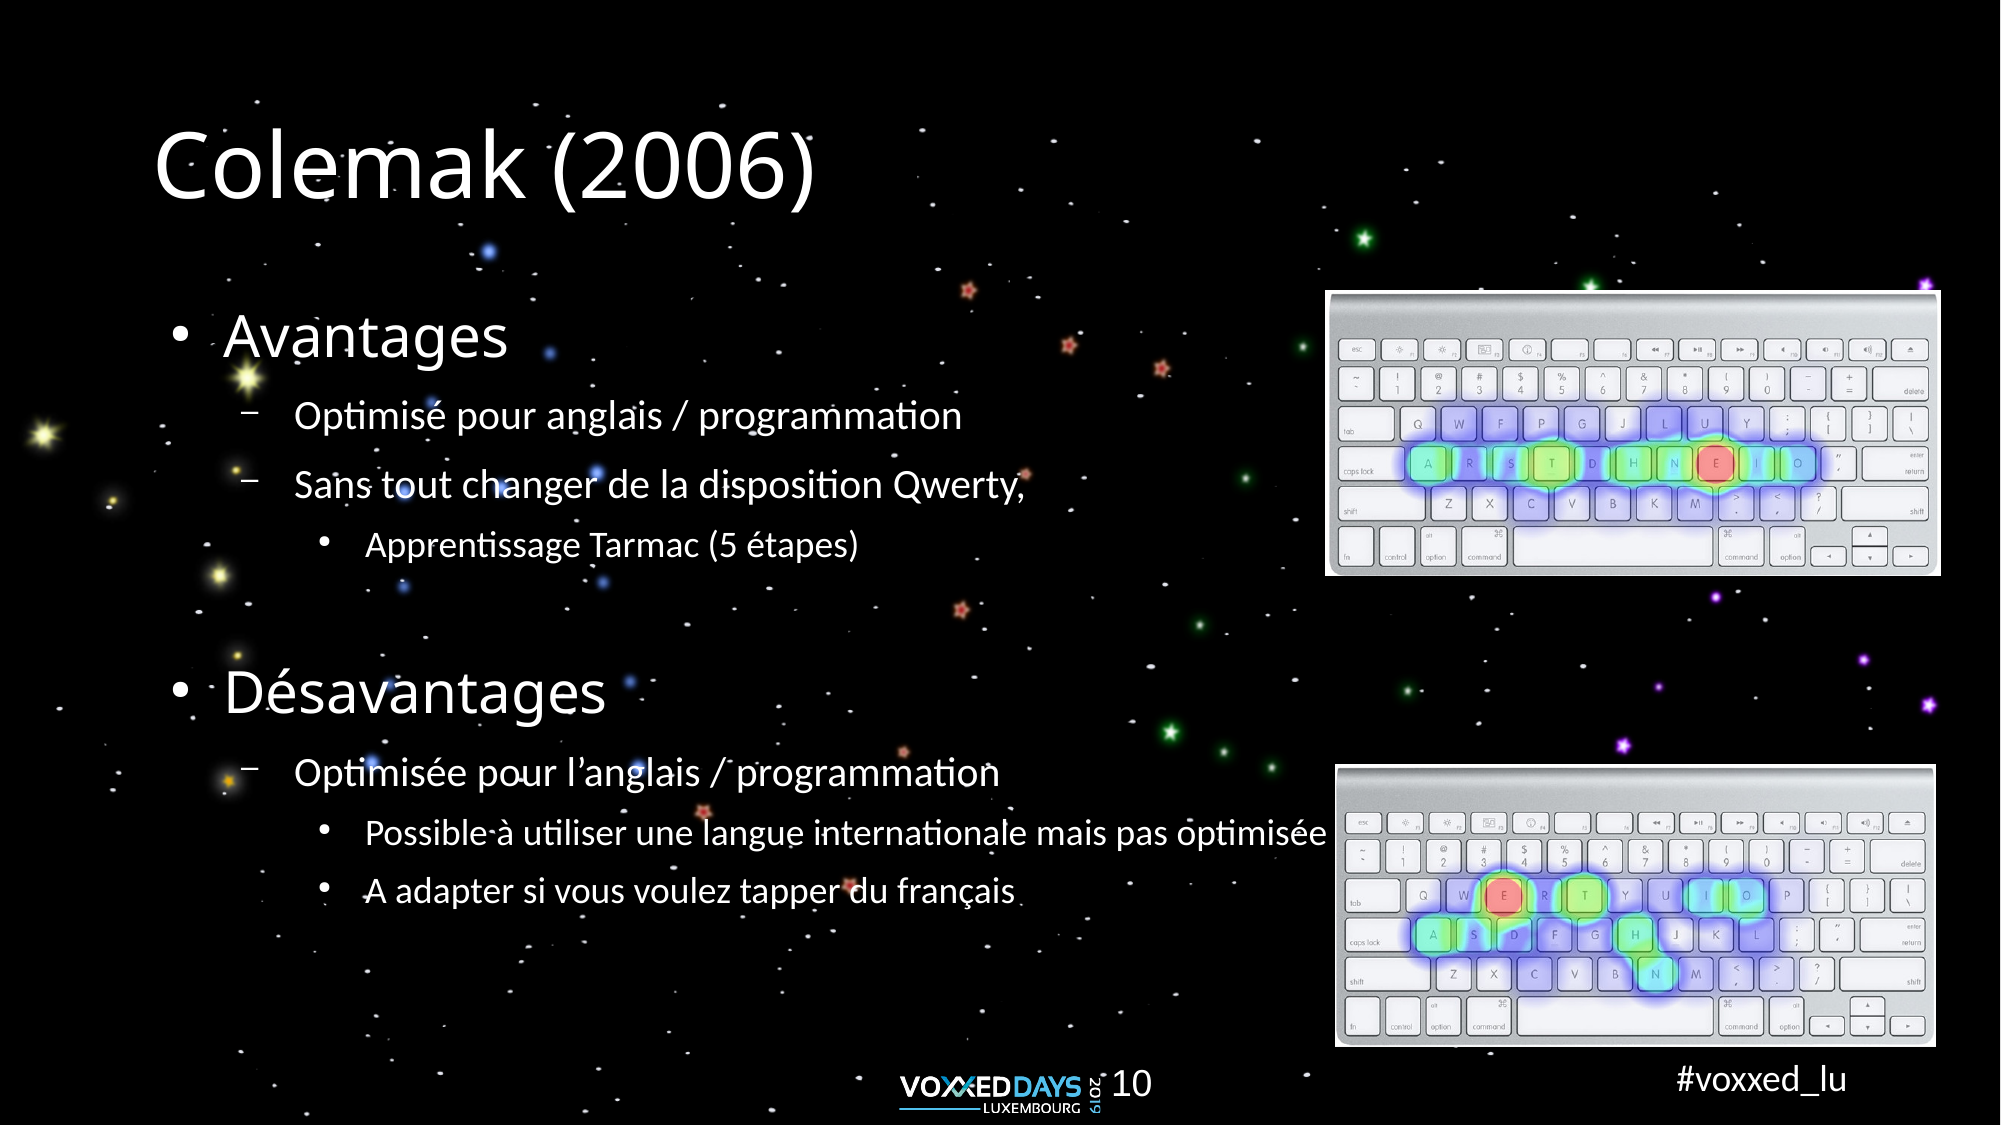

# Colemak (2006)
Avantages
Optimisé pour anglais / programmation
Sans tout changer de la disposition Qwerty,
Apprentissage Tarmac (5 étapes)
Désavantages
Optimisée pour l’anglais / programmation
Possible à utiliser une langue internationale mais pas optimisée
A adapter si vous voulez tapper du français